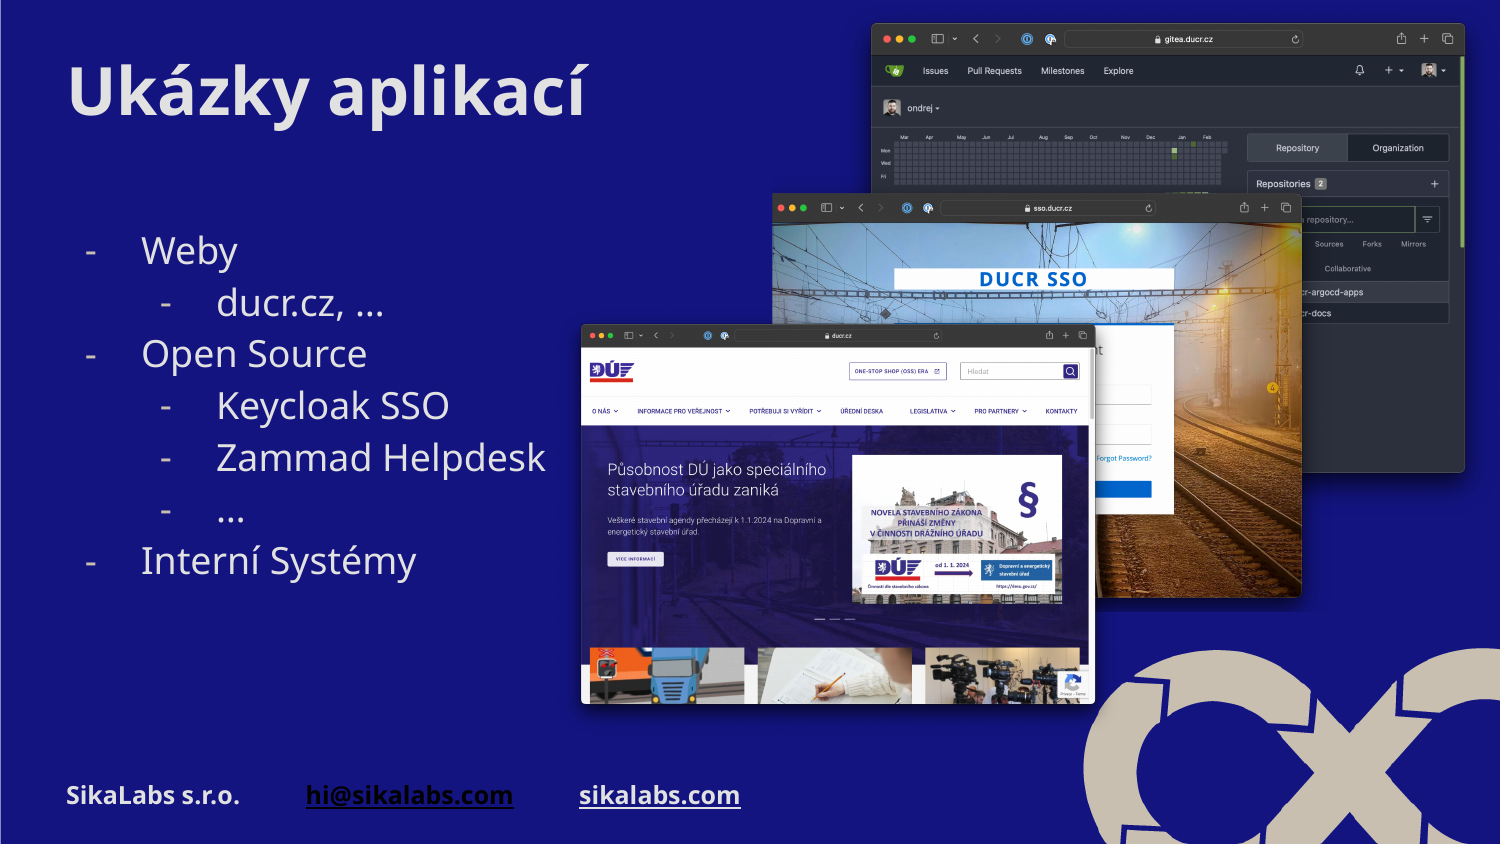

# Ukázky aplikací
Weby
ducr.cz, …
Open Source
Keycloak SSO
Zammad Helpdesk
…
Interní Systémy